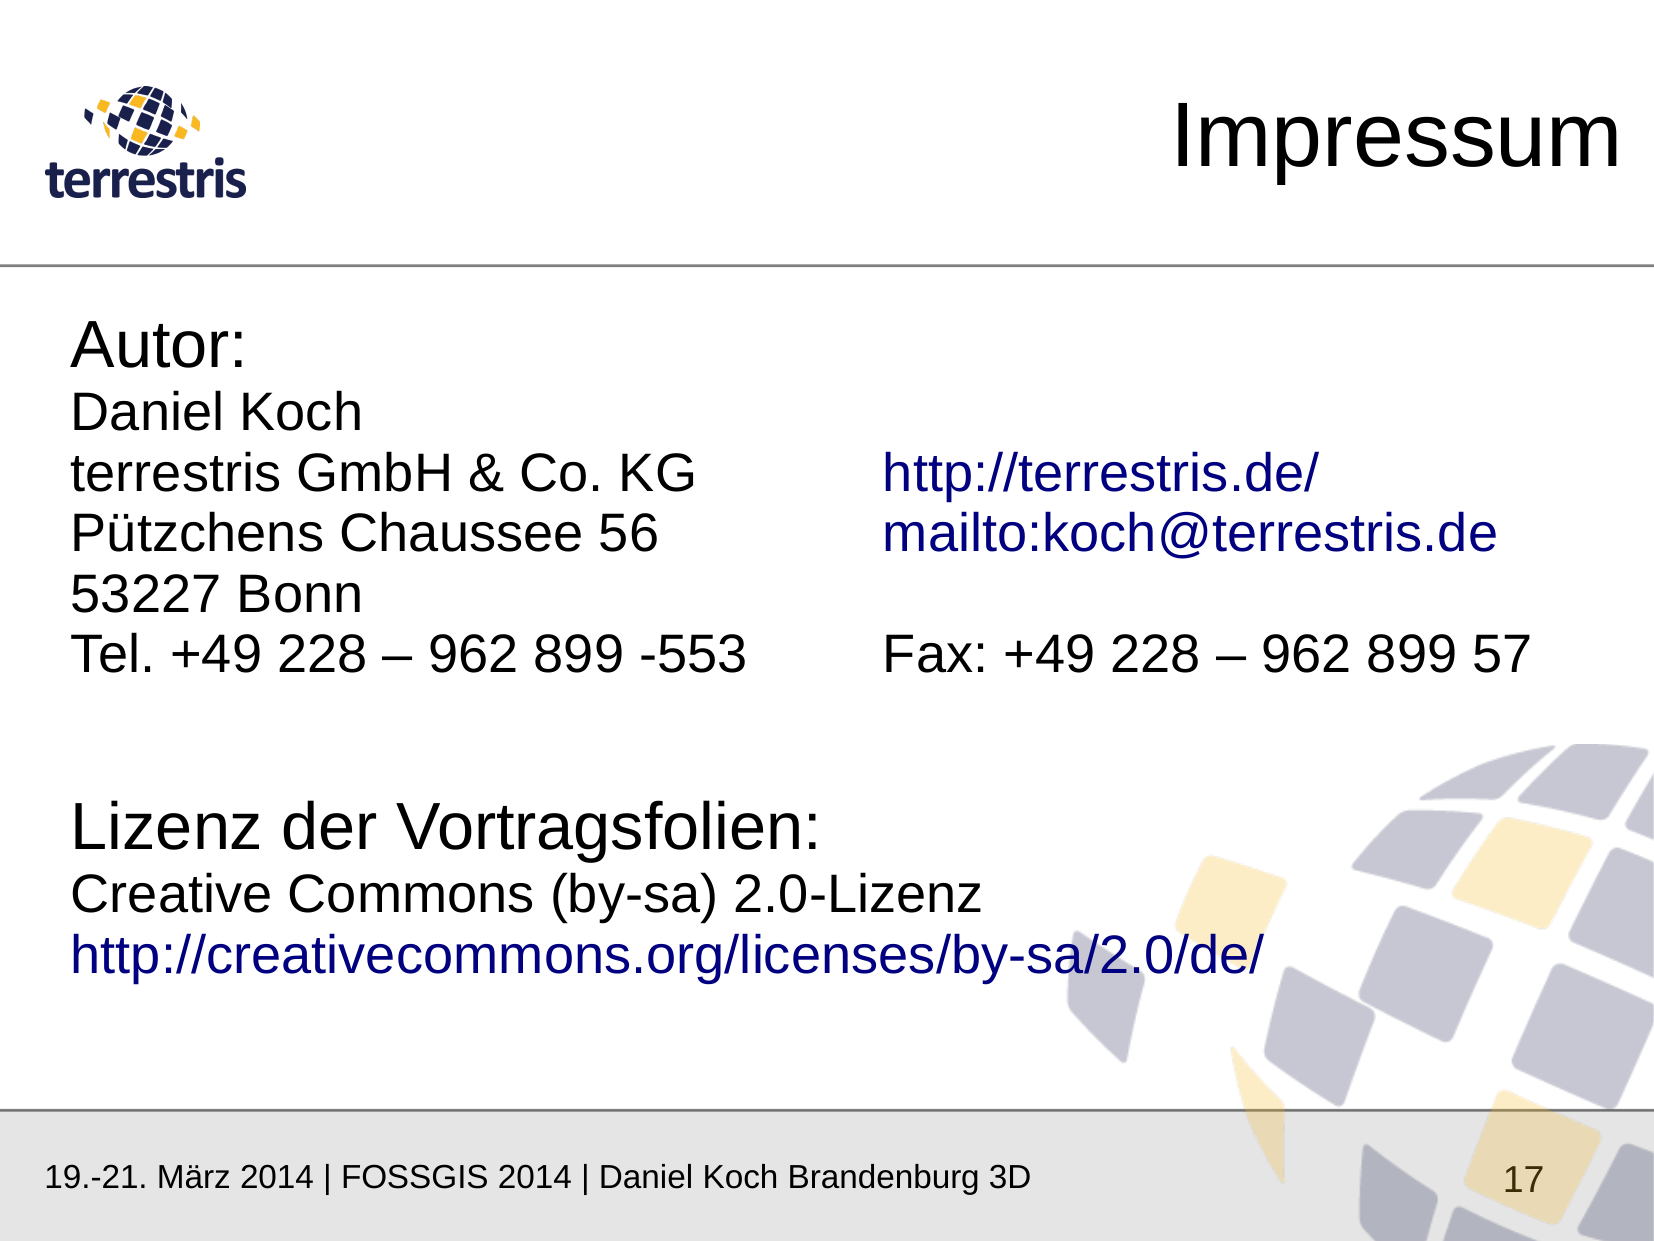

# Impressum
Autor:
Daniel Koch
terrestris GmbH & Co. KG			http://terrestris.de/
Pützchens Chaussee 56				mailto:koch@terrestris.de
53227 Bonn
Tel. +49 228 – 962 899 -553		Fax: +49 228 – 962 899 57
Lizenz der Vortragsfolien:
Creative Commons (by-sa) 2.0-Lizenz
http://creativecommons.org/licenses/by-sa/2.0/de/